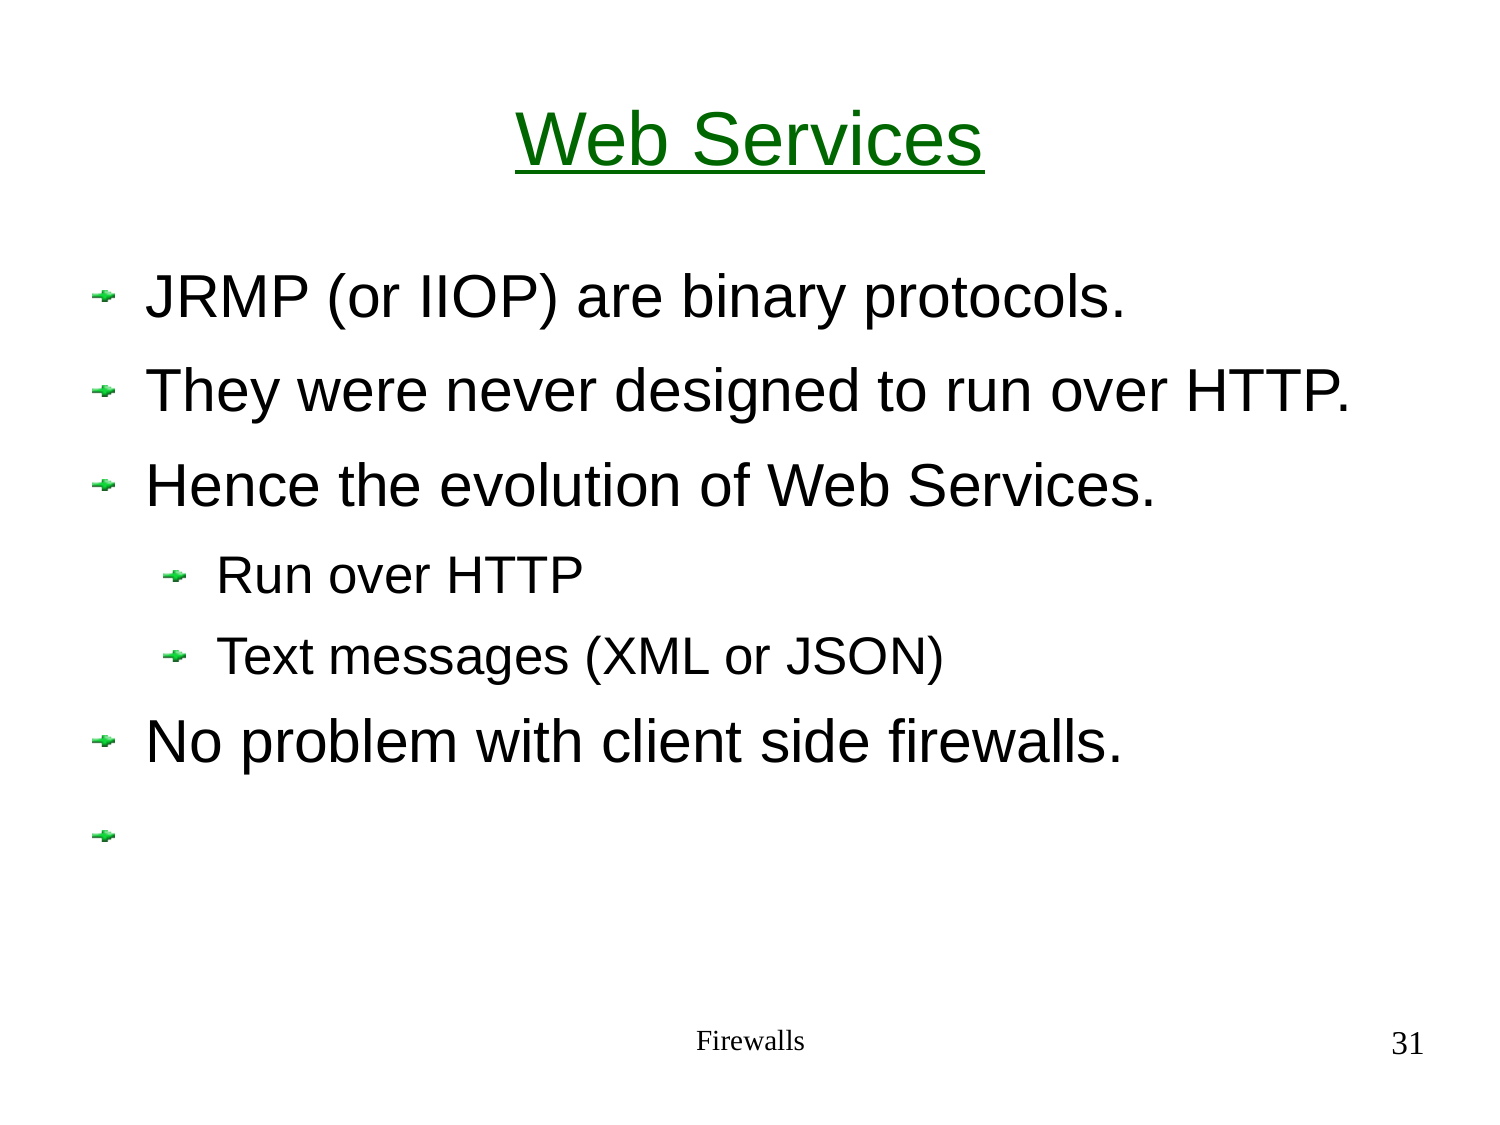

# Web Services
JRMP (or IIOP) are binary protocols.
They were never designed to run over HTTP.
Hence the evolution of Web Services.
Run over HTTP
Text messages (XML or JSON)
No problem with client side firewalls.
Firewalls
31